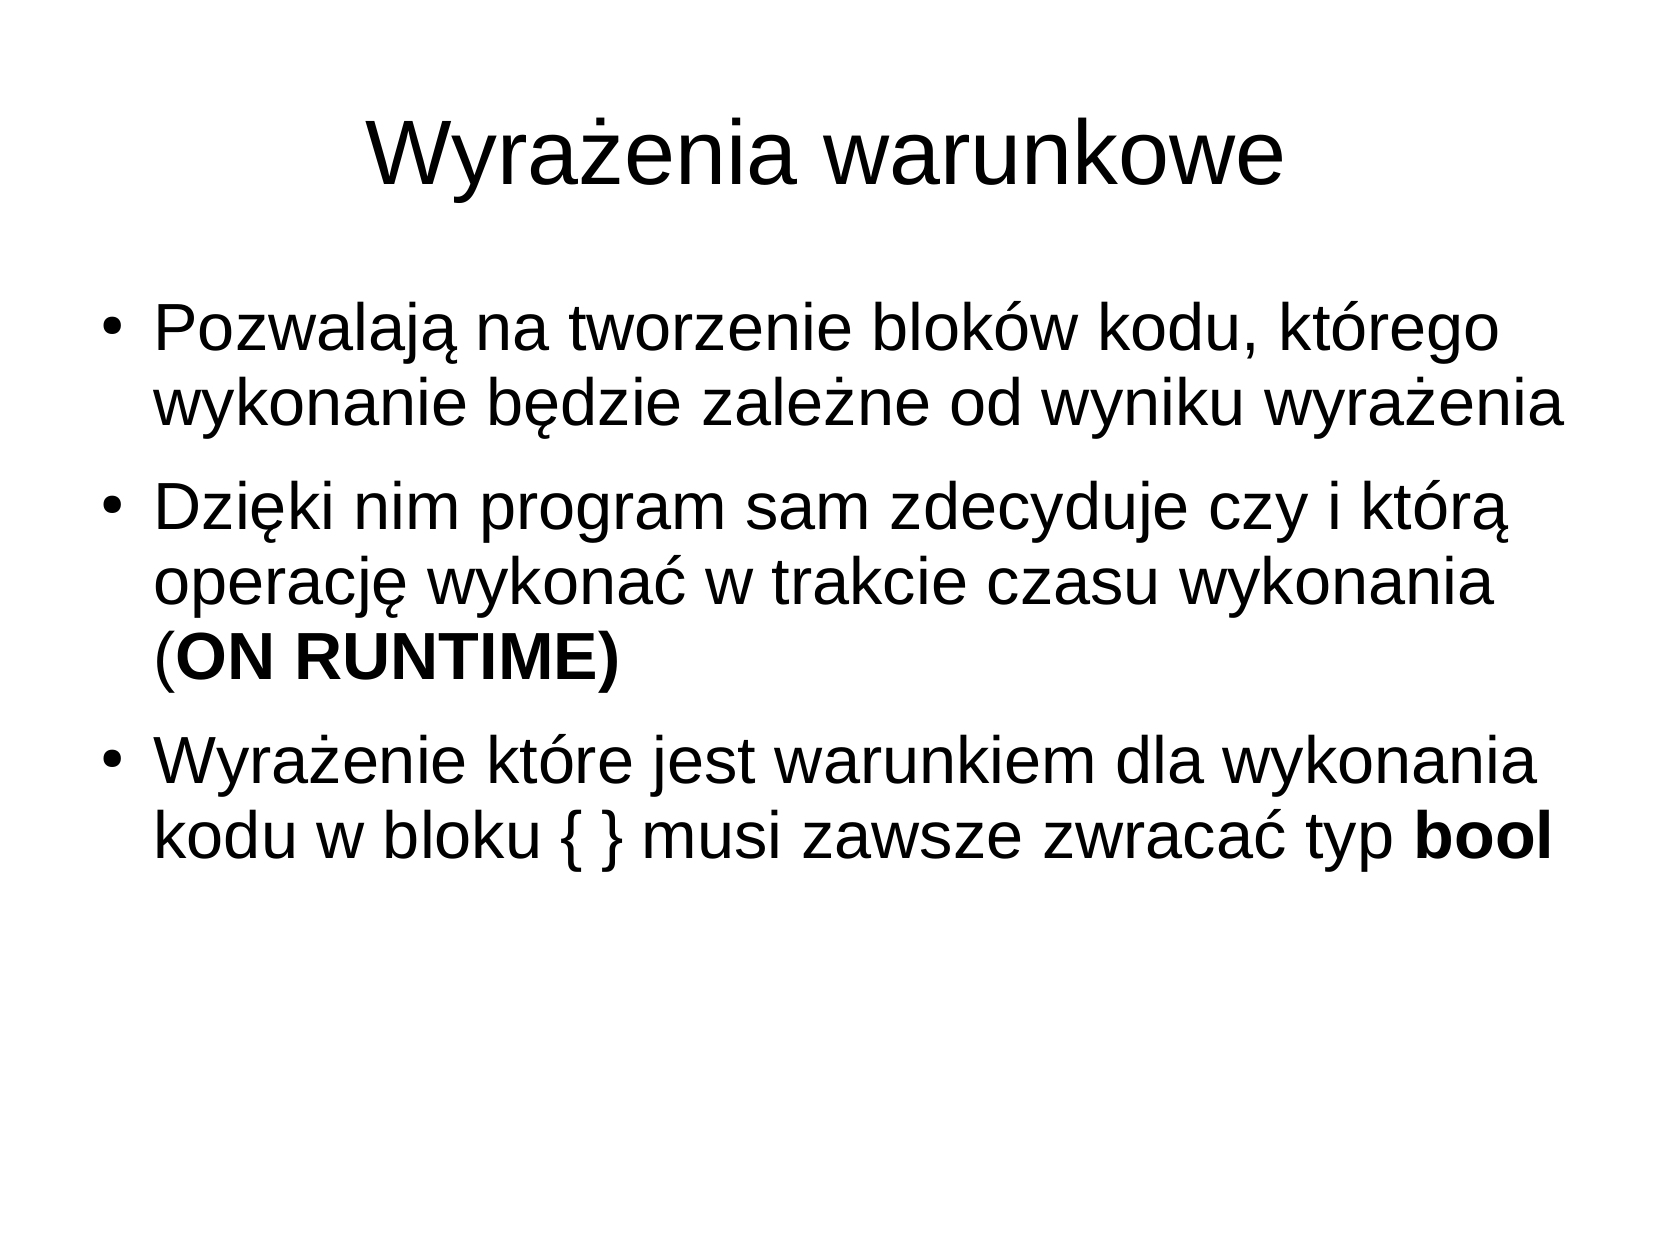

# Wyrażenia warunkowe
Pozwalają na tworzenie bloków kodu, którego wykonanie będzie zależne od wyniku wyrażenia
Dzięki nim program sam zdecyduje czy i którą operację wykonać w trakcie czasu wykonania (ON RUNTIME)
Wyrażenie które jest warunkiem dla wykonania kodu w bloku { } musi zawsze zwracać typ bool